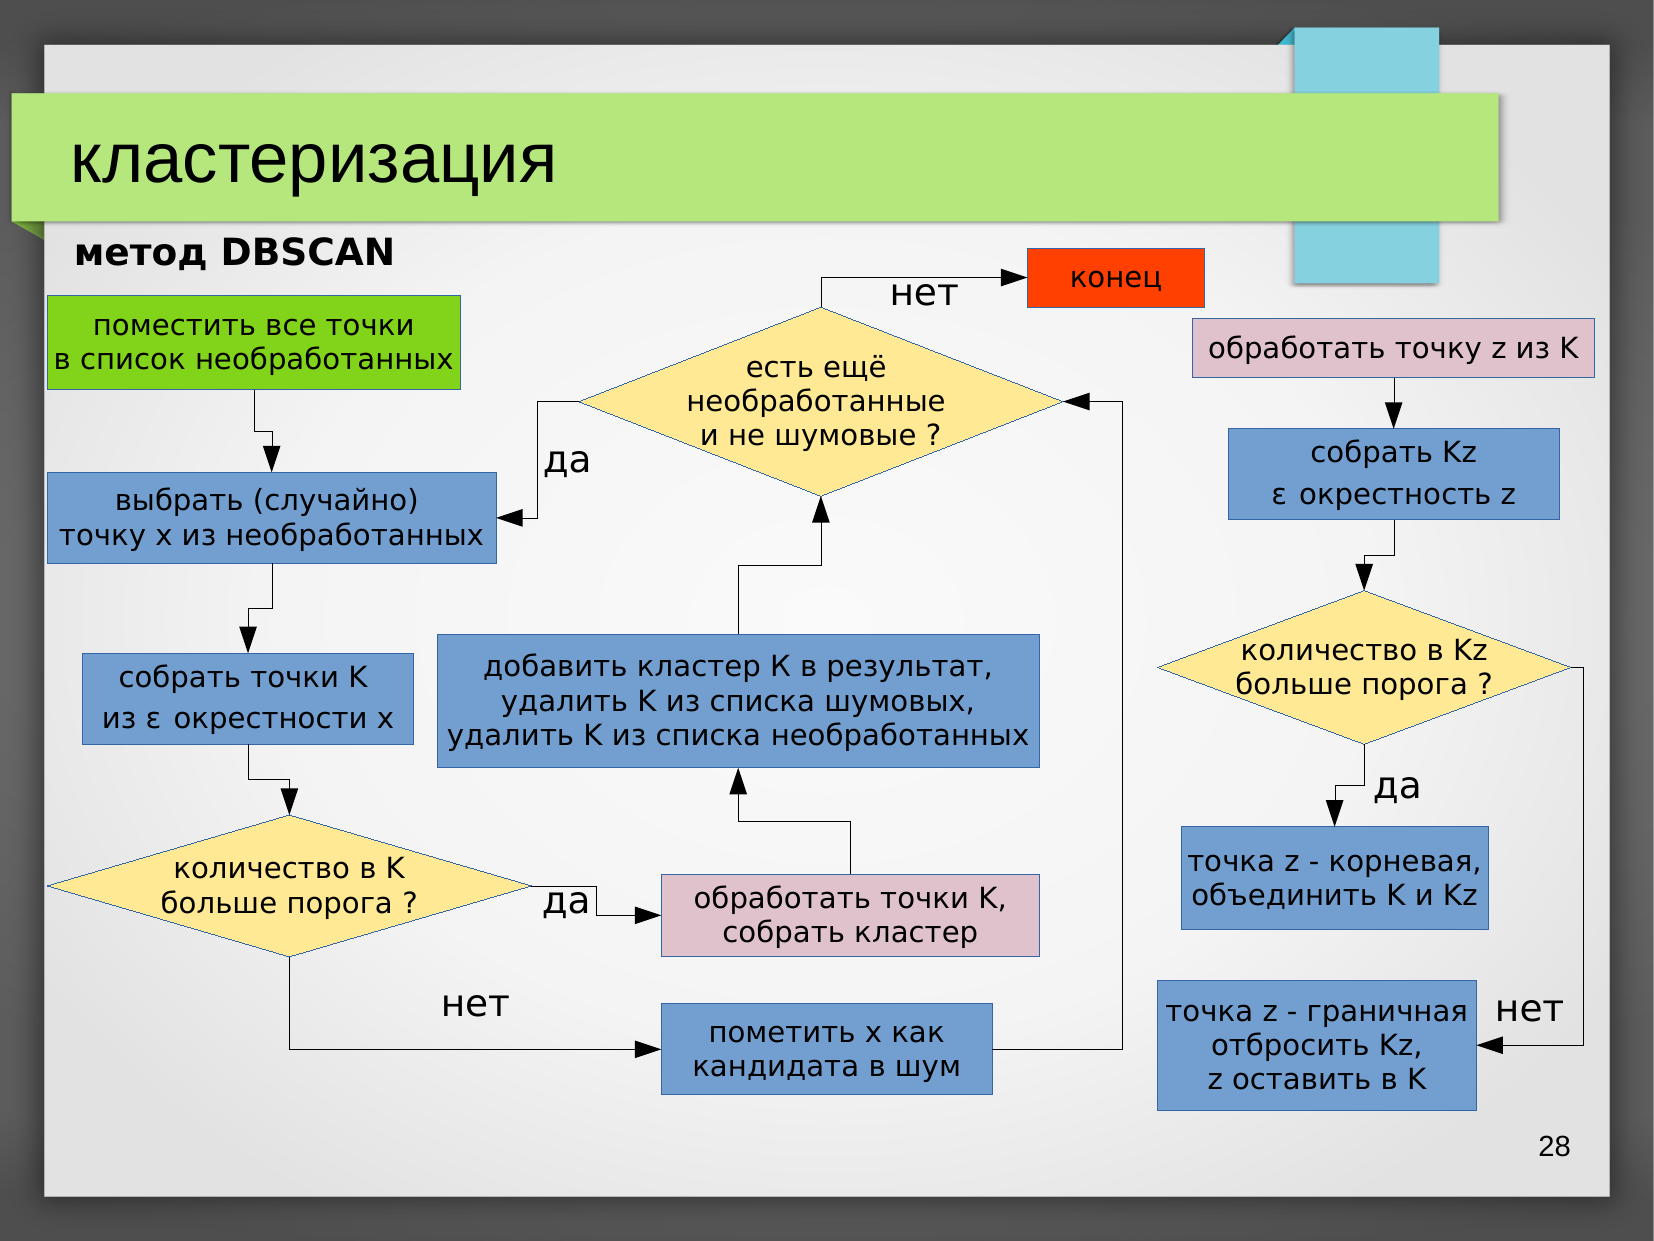

# кластеризация
метод DBSCAN
конец
поместить все точки
в список необработанных
есть ещё
необработанные
и не шумовые ?
обработать точку z из K
собрать Kz
ε окрестность z
выбрать (случайно)
точку х из необработанных
количество в Kz
больше порога ?
добавить кластер К в результат,
удалить K из списка шумовых,
удалить K из списка необработанных
собрать точки K
из ε окрестности х
количество в K
больше порога ?
точка z - корневая,
объединить K и Kz
обработать точки K,
собрать кластер
точка z - граничная
отбросить Kz,
z оставить в K
пометить х как
кандидата в шум
28